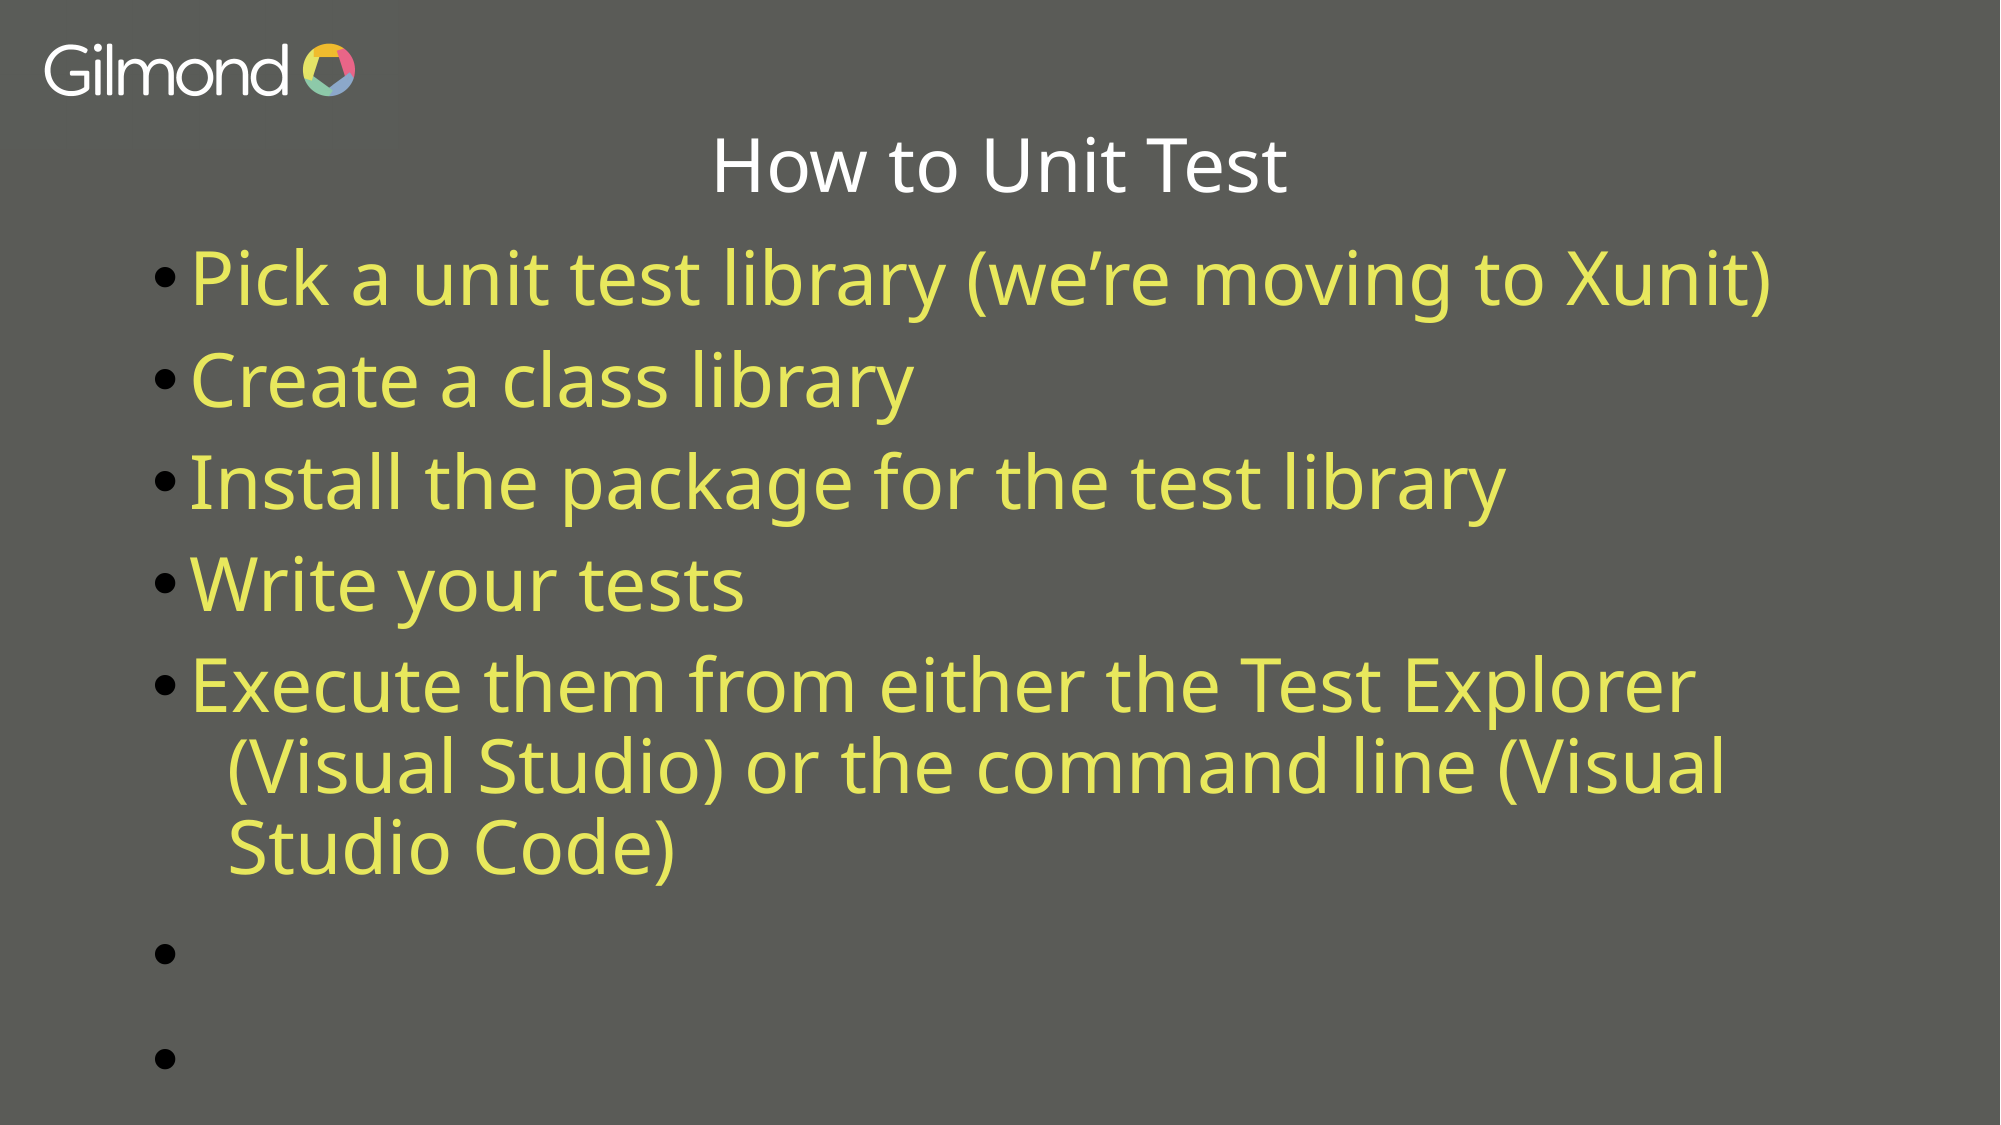

# How to Unit Test
Pick a unit test library (we’re moving to Xunit)
Create a class library
Install the package for the test library
Write your tests
Execute them from either the Test Explorer (Visual Studio) or the command line (Visual Studio Code)